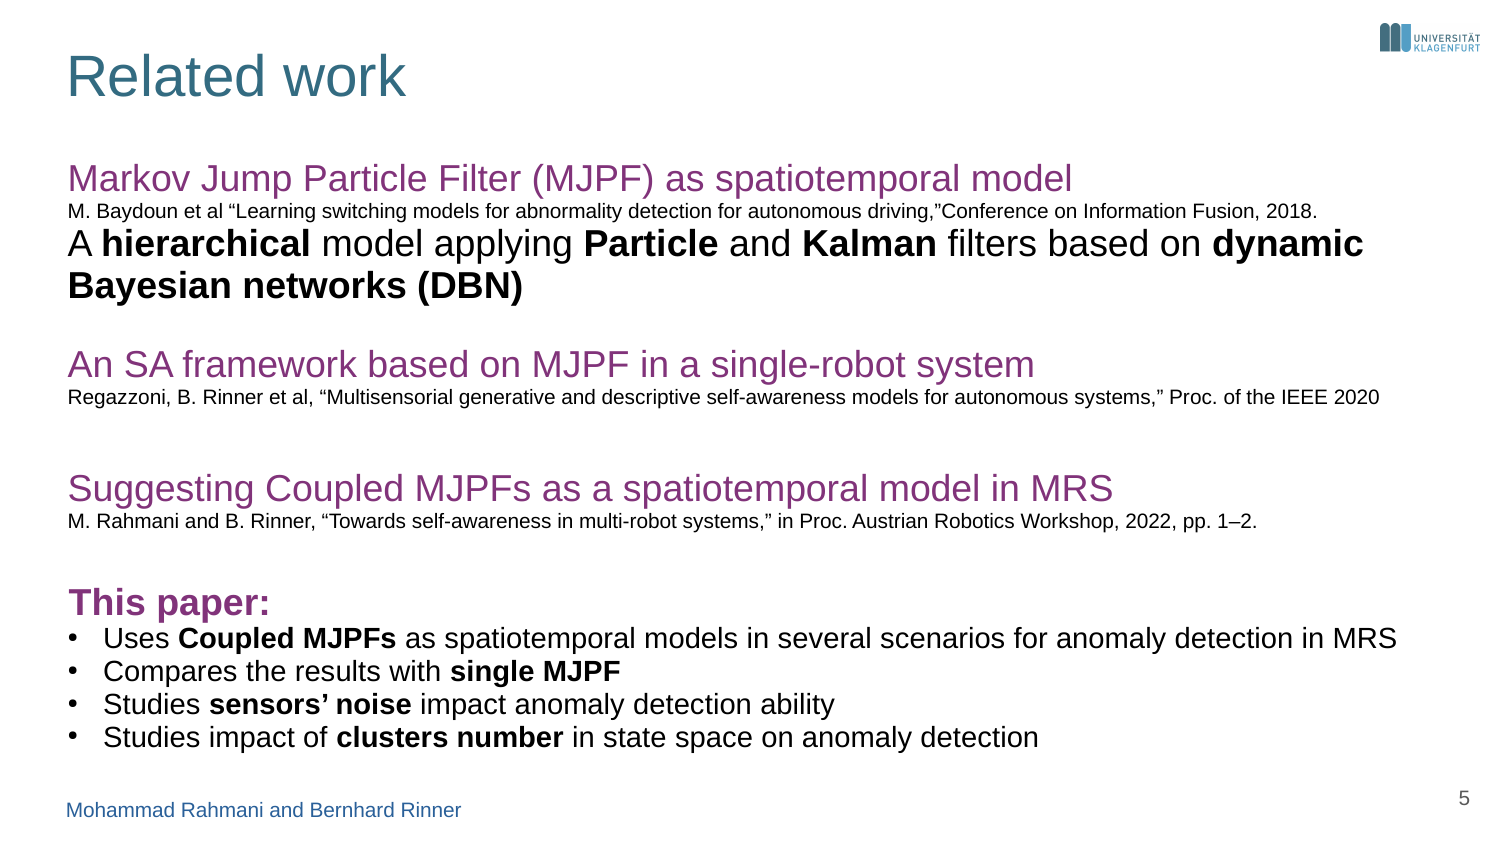

# Related work
Markov Jump Particle Filter (MJPF) as spatiotemporal model
M. Baydoun et al “Learning switching models for abnormality detection for autonomous driving,”Conference on Information Fusion, 2018.
A hierarchical model applying Particle and Kalman filters based on dynamic Bayesian networks (DBN)
An SA framework based on MJPF in a single-robot system
Regazzoni, B. Rinner et al, “Multisensorial generative and descriptive self-awareness models for autonomous systems,” Proc. of the IEEE 2020
Suggesting Coupled MJPFs as a spatiotemporal model in MRS
M. Rahmani and B. Rinner, “Towards self-awareness in multi-robot systems,” in Proc. Austrian Robotics Workshop, 2022, pp. 1–2.
Uses Coupled MJPFs as spatiotemporal models in several scenarios for anomaly detection in MRS
Compares the results with single MJPF
Studies sensors’ noise impact anomaly detection ability
Studies impact of clusters number in state space on anomaly detection
This paper: